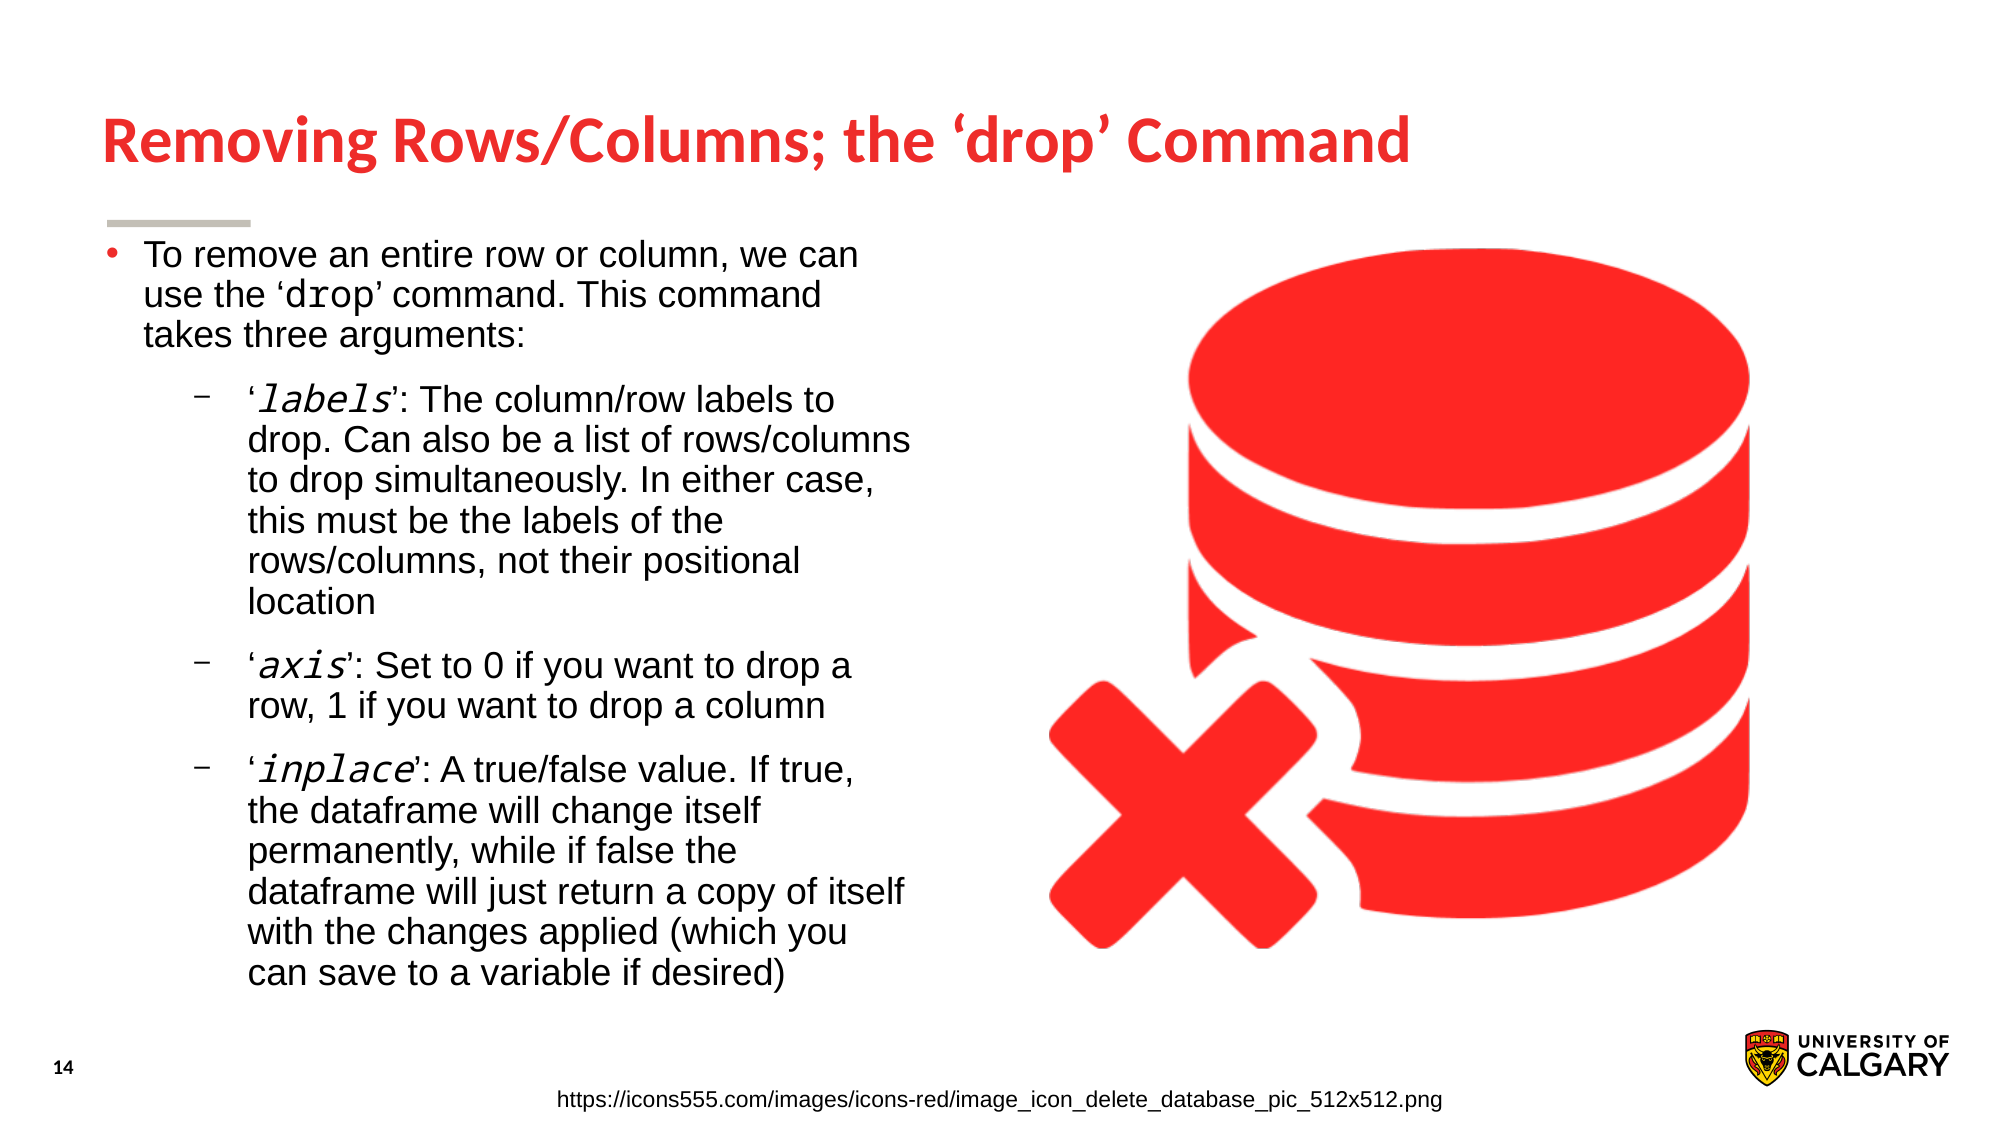

# Removing Rows/Columns; the ‘drop’ Command
To remove an entire row or column, we can use the ‘drop’ command. This command takes three arguments:
‘labels’: The column/row labels to drop. Can also be a list of rows/columns to drop simultaneously. In either case, this must be the labels of the rows/columns, not their positional location
‘axis’: Set to 0 if you want to drop a row, 1 if you want to drop a column
‘inplace’: A true/false value. If true, the dataframe will change itself permanently, while if false the dataframe will just return a copy of itself with the changes applied (which you can save to a variable if desired)
https://icons555.com/images/icons-red/image_icon_delete_database_pic_512x512.png